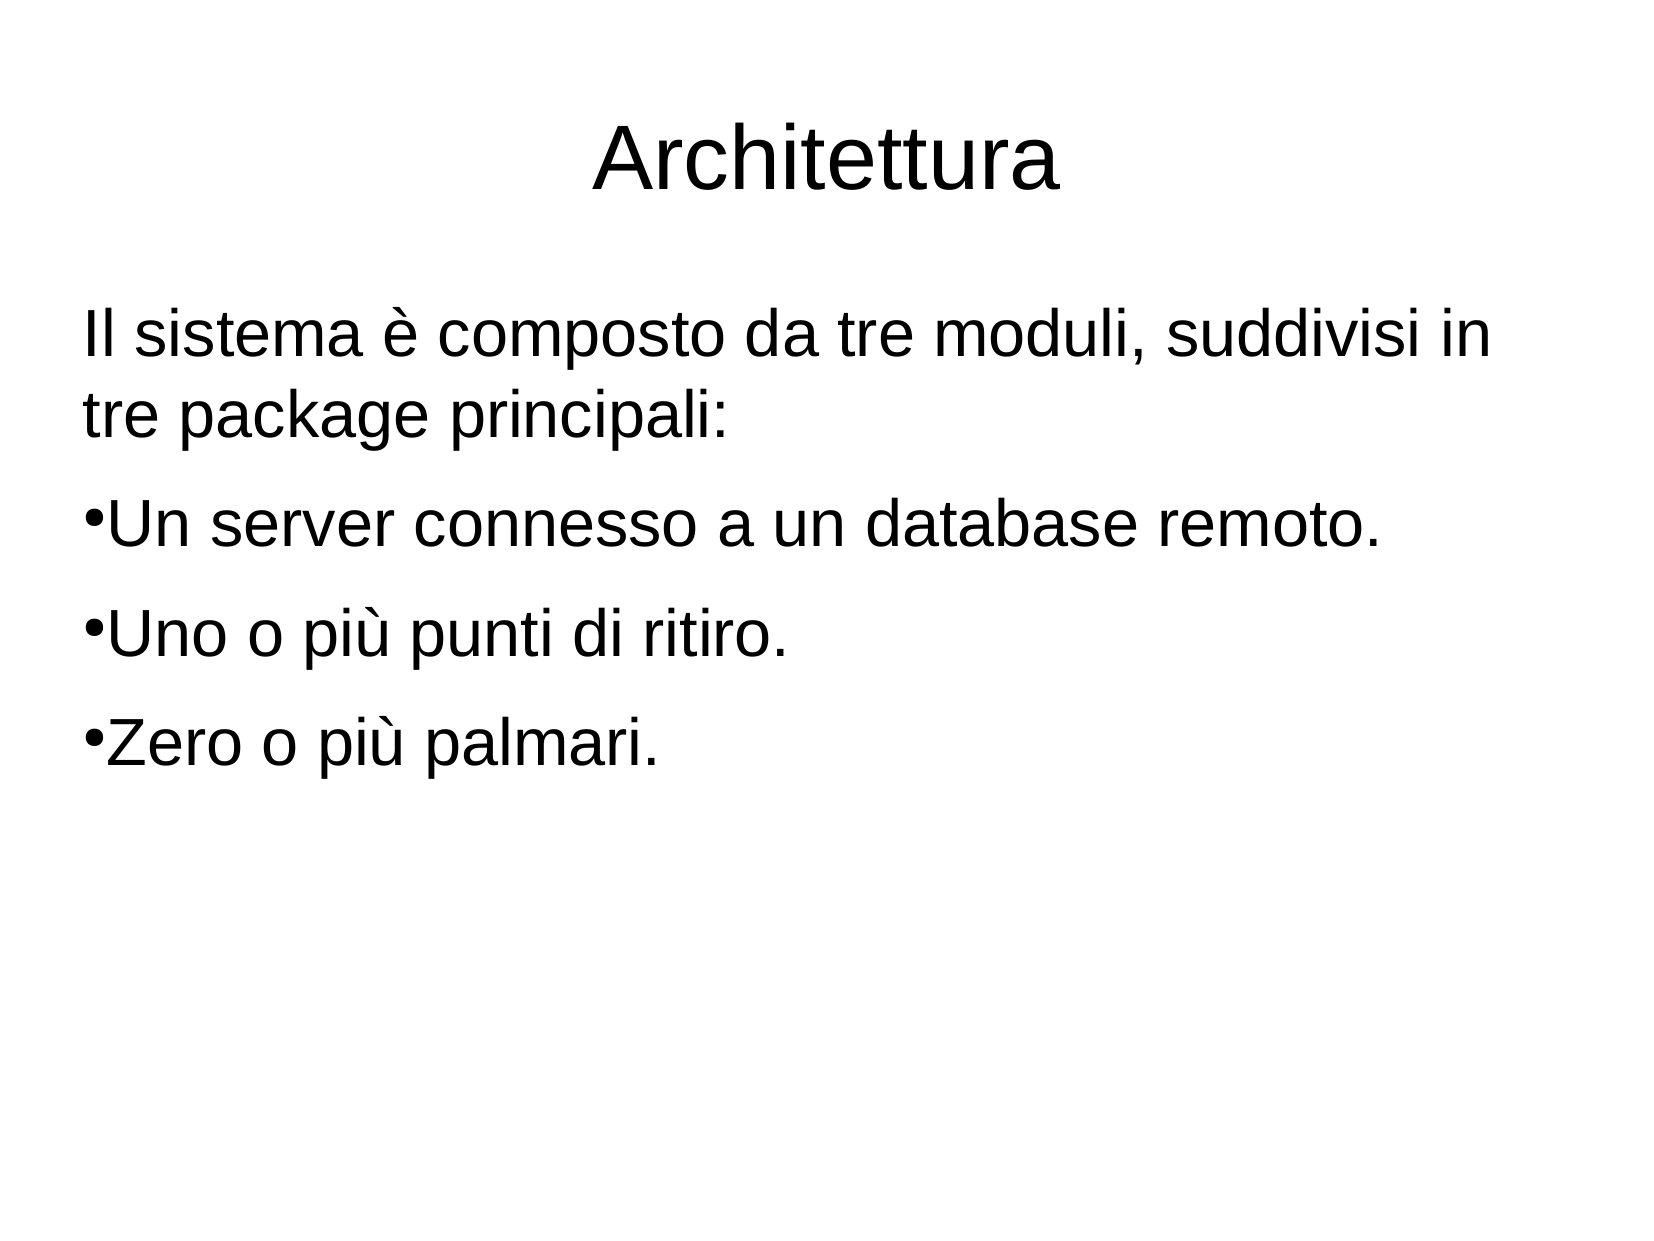

# Architettura
Il sistema è composto da tre moduli, suddivisi in tre package principali:
Un server connesso a un database remoto.
Uno o più punti di ritiro.
Zero o più palmari.